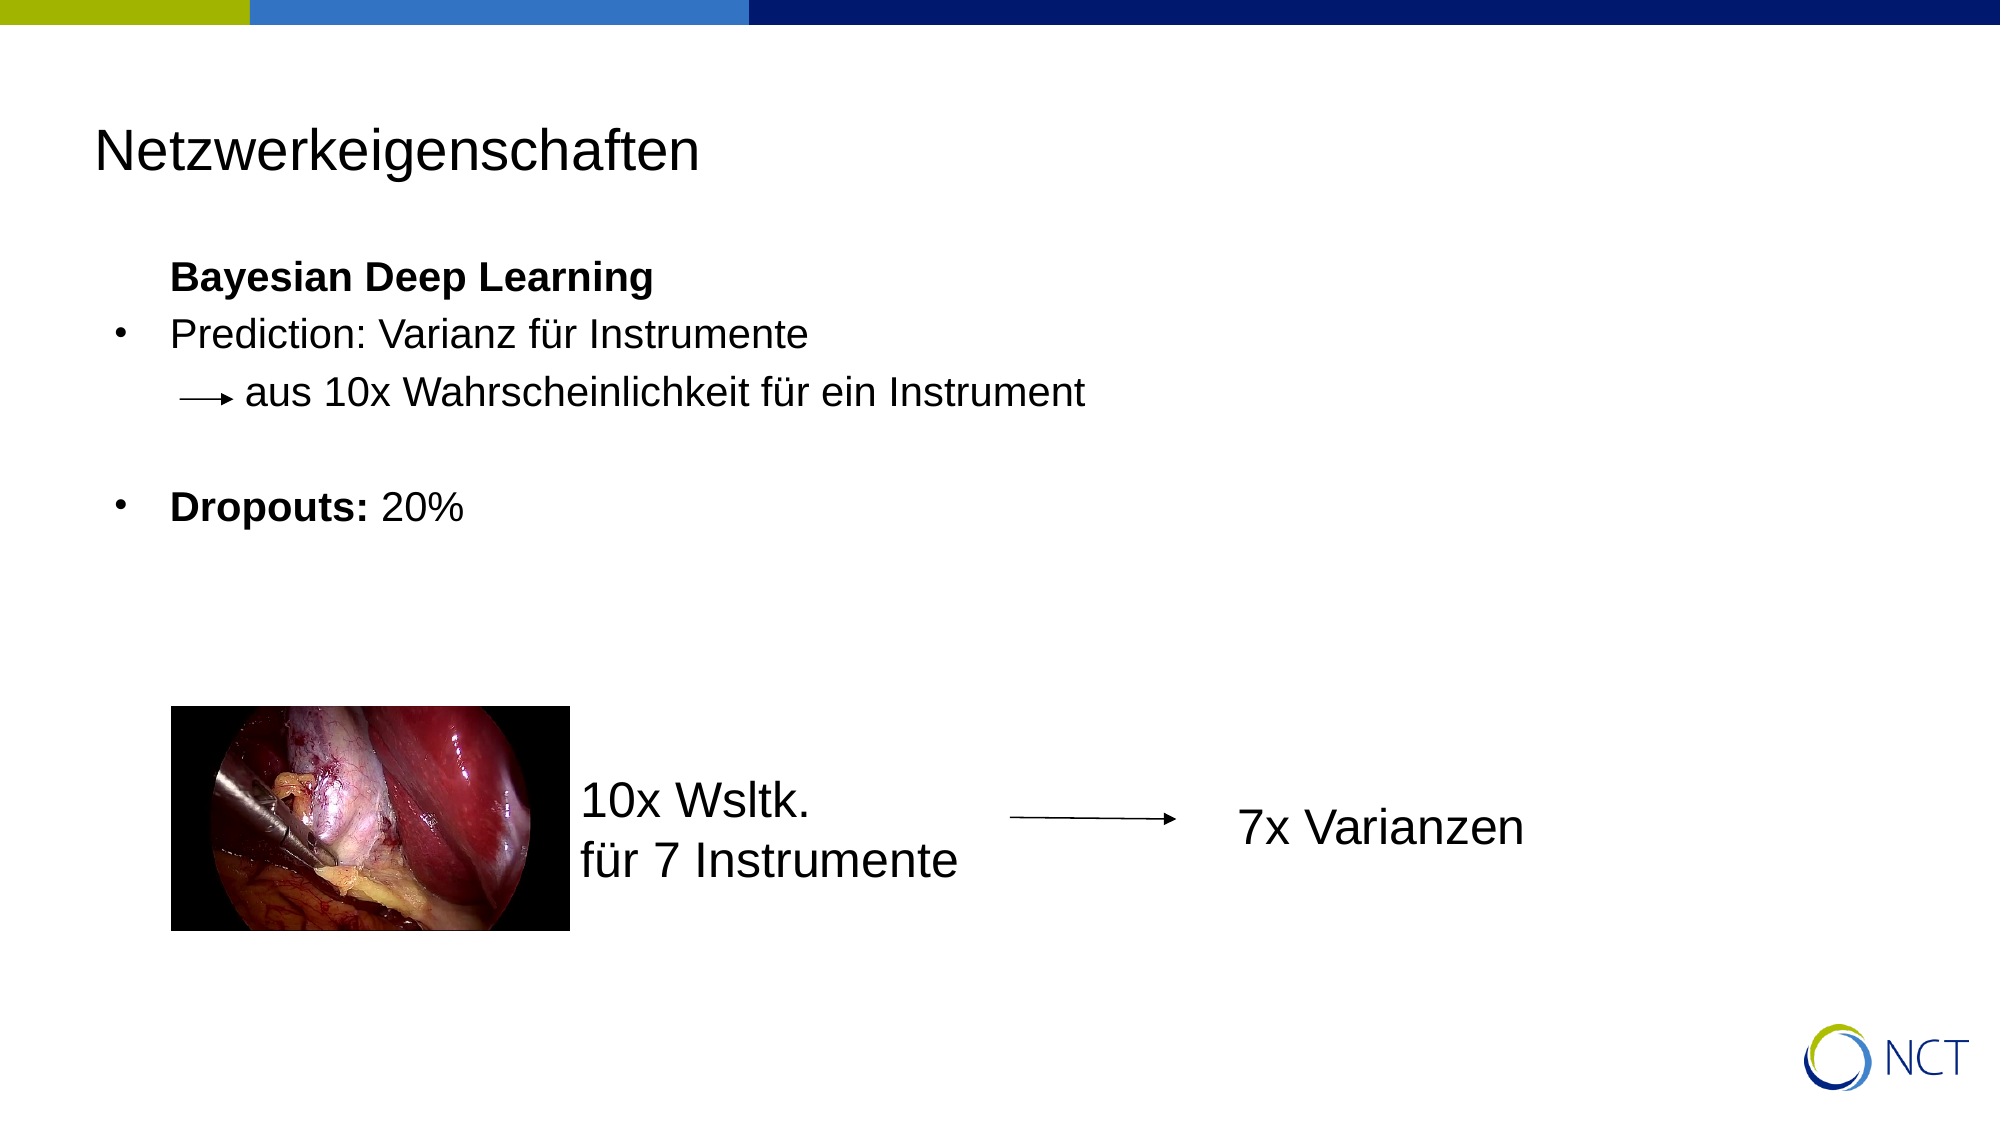

# Netzwerkeigenschaften
Bayesian Deep Learning
Prediction: Varianz für Instrumente
	aus 10x Wahrscheinlichkeit für ein Instrument
Dropouts: 20%
10x Wsltk.
für 7 Instrumente
7x Varianzen